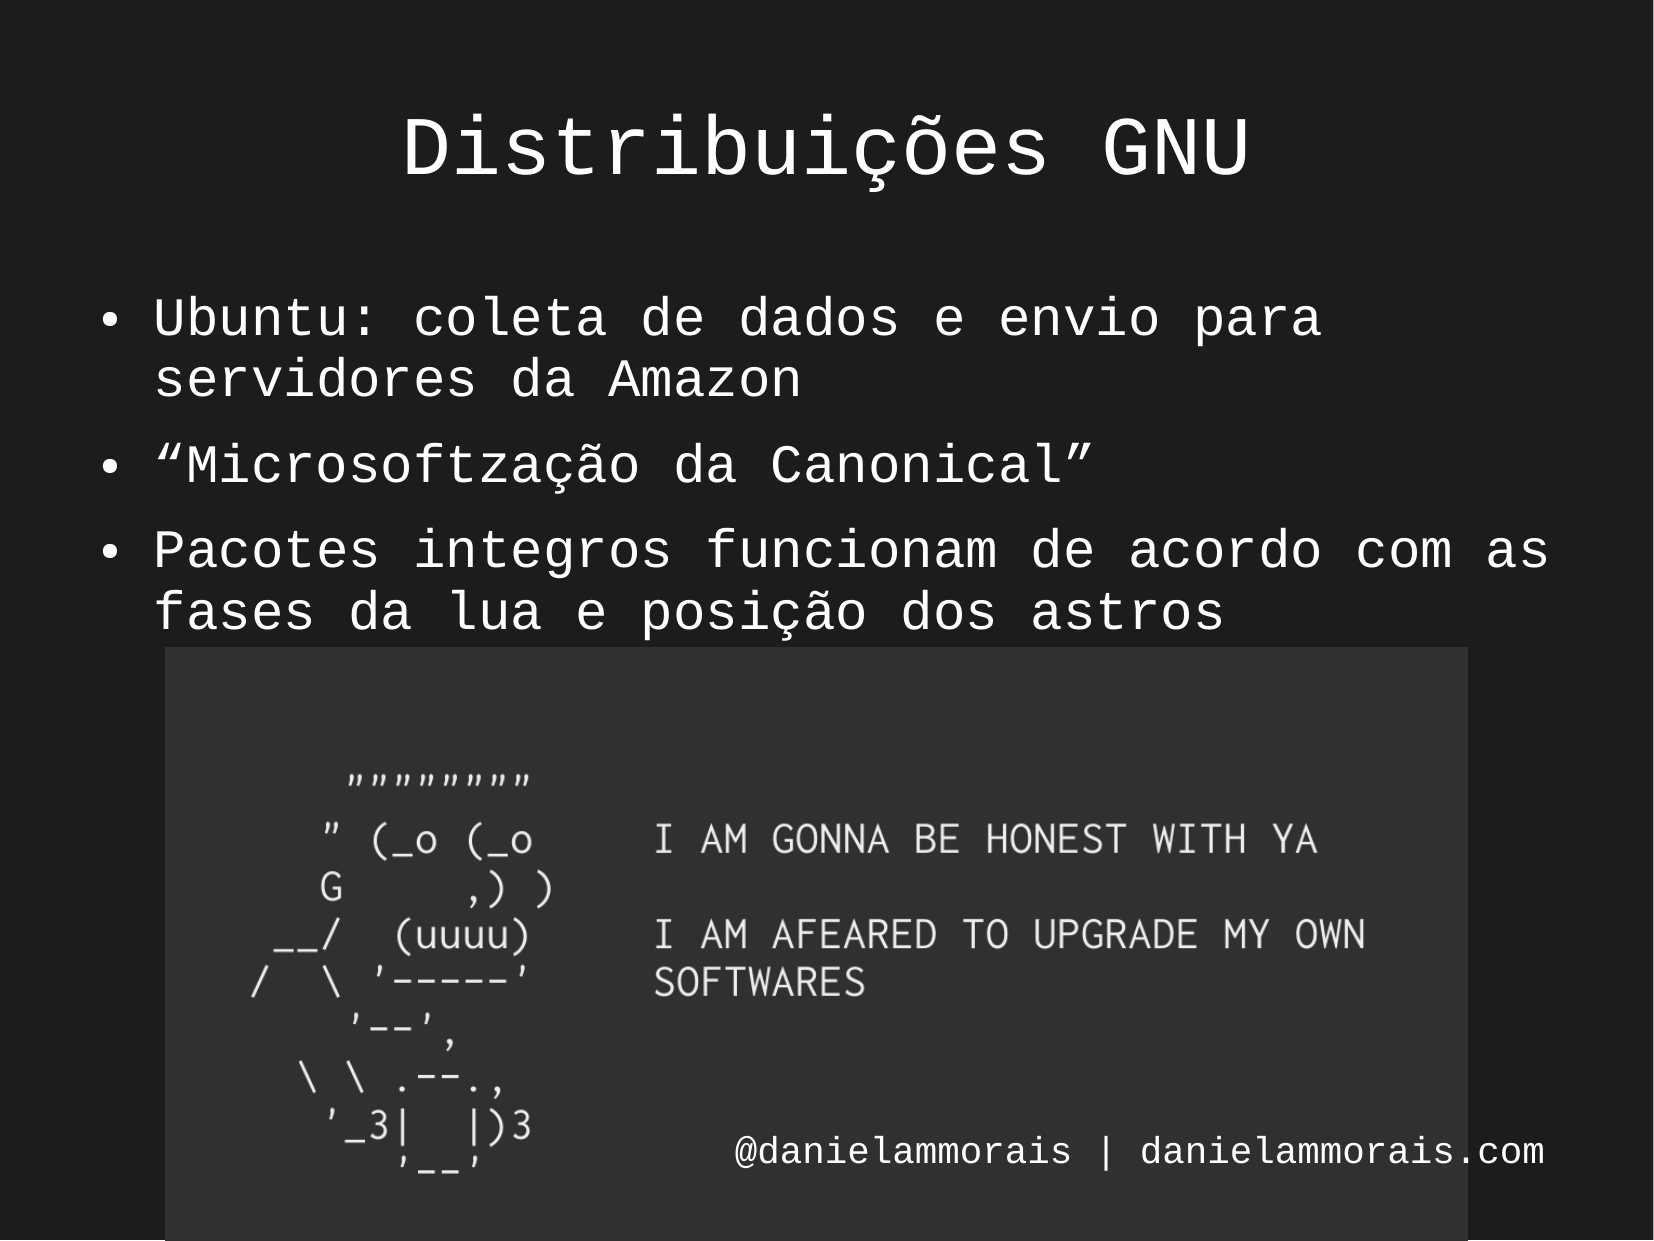

# Distribuições GNU
Ubuntu: coleta de dados e envio para servidores da Amazon
“Microsoftzação da Canonical”
Pacotes integros funcionam de acordo com as fases da lua e posição dos astros
@danielammorais | danielammorais.com